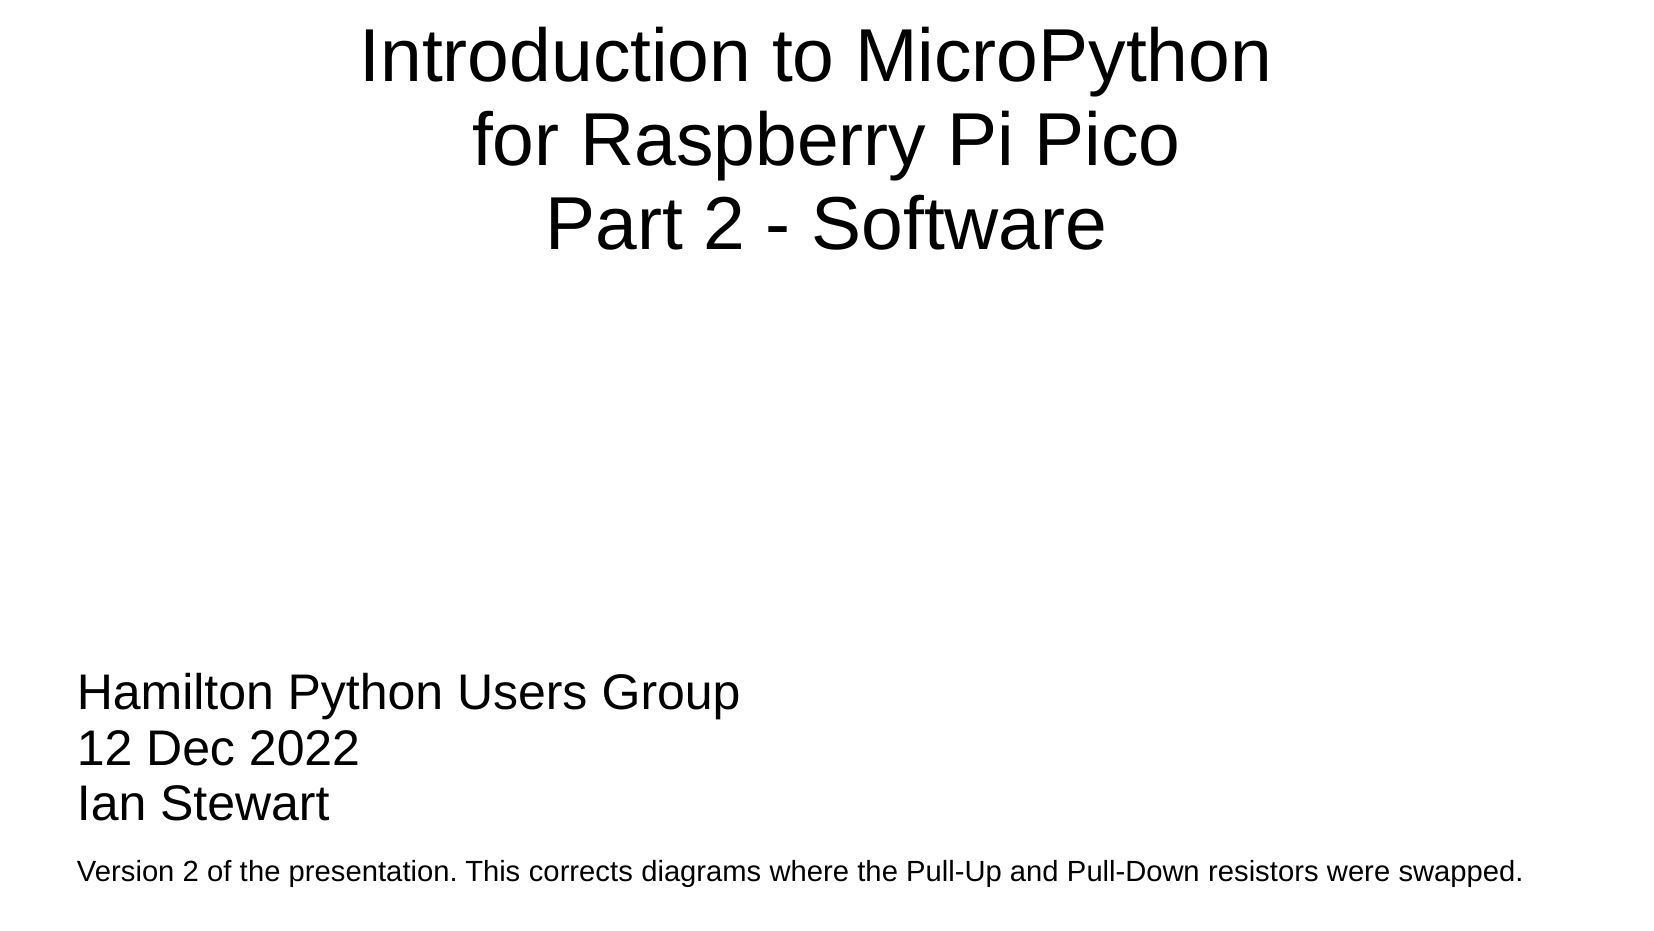

# Introduction to MicroPython for Raspberry Pi Pico Part 2 - Software
Hamilton Python Users Group
12 Dec 2022
Ian Stewart
Version 2 of the presentation. This corrects diagrams where the Pull-Up and Pull-Down resistors were swapped.